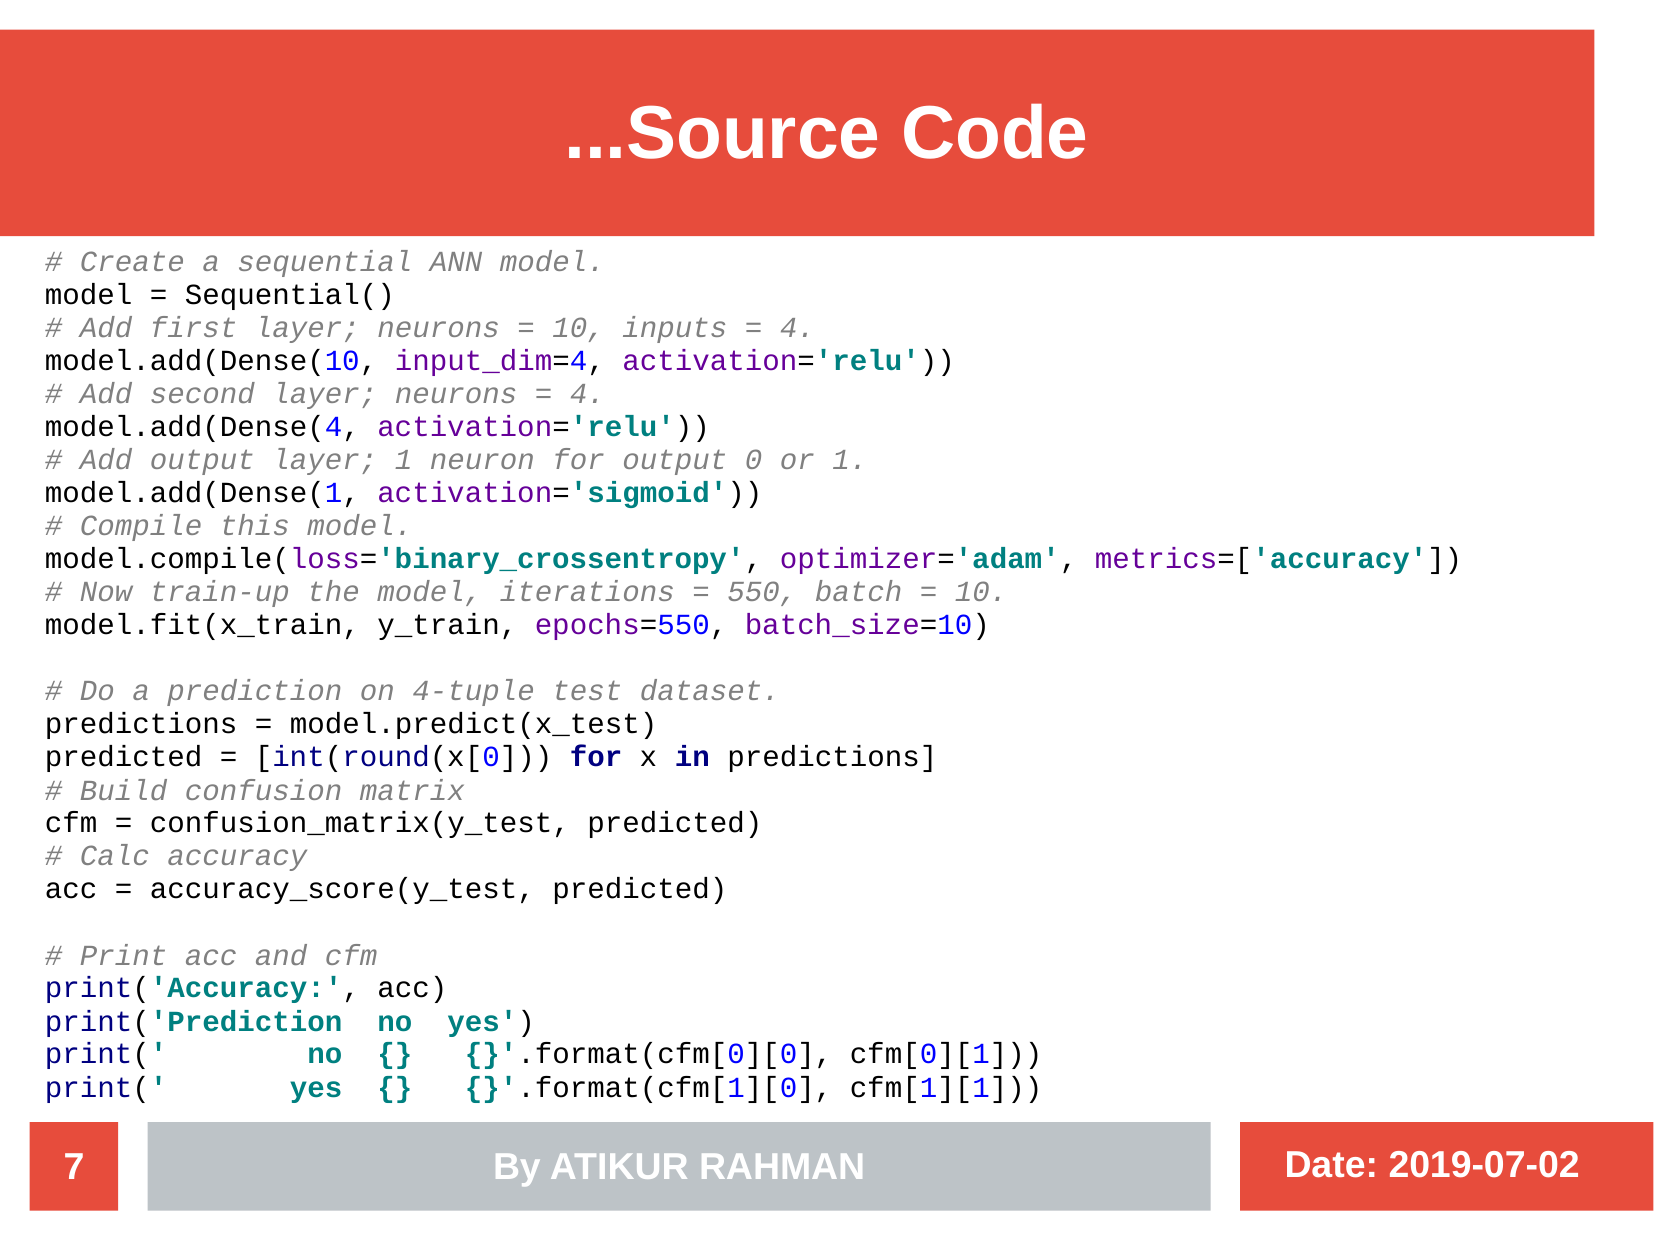

# ...Source Code
# Create a sequential ANN model. model = Sequential() # Add first layer; neurons = 10, inputs = 4. model.add(Dense(10, input_dim=4, activation='relu')) # Add second layer; neurons = 4. model.add(Dense(4, activation='relu')) # Add output layer; 1 neuron for output 0 or 1. model.add(Dense(1, activation='sigmoid')) # Compile this model. model.compile(loss='binary_crossentropy', optimizer='adam', metrics=['accuracy']) # Now train-up the model, iterations = 550, batch = 10. model.fit(x_train, y_train, epochs=550, batch_size=10)
# Do a prediction on 4-tuple test dataset.
predictions = model.predict(x_test)
predicted = [int(round(x[0])) for x in predictions]
# Build confusion matrix
cfm = confusion_matrix(y_test, predicted)
# Calc accuracy
acc = accuracy_score(y_test, predicted)
# Print acc and cfm
print('Accuracy:', acc)
print('Prediction no yes')
print(' no {} {}'.format(cfm[0][0], cfm[0][1]))
print(' yes {} {}'.format(cfm[1][0], cfm[1][1]))
7
By ATIKUR RAHMAN
Date: 2019-07-02